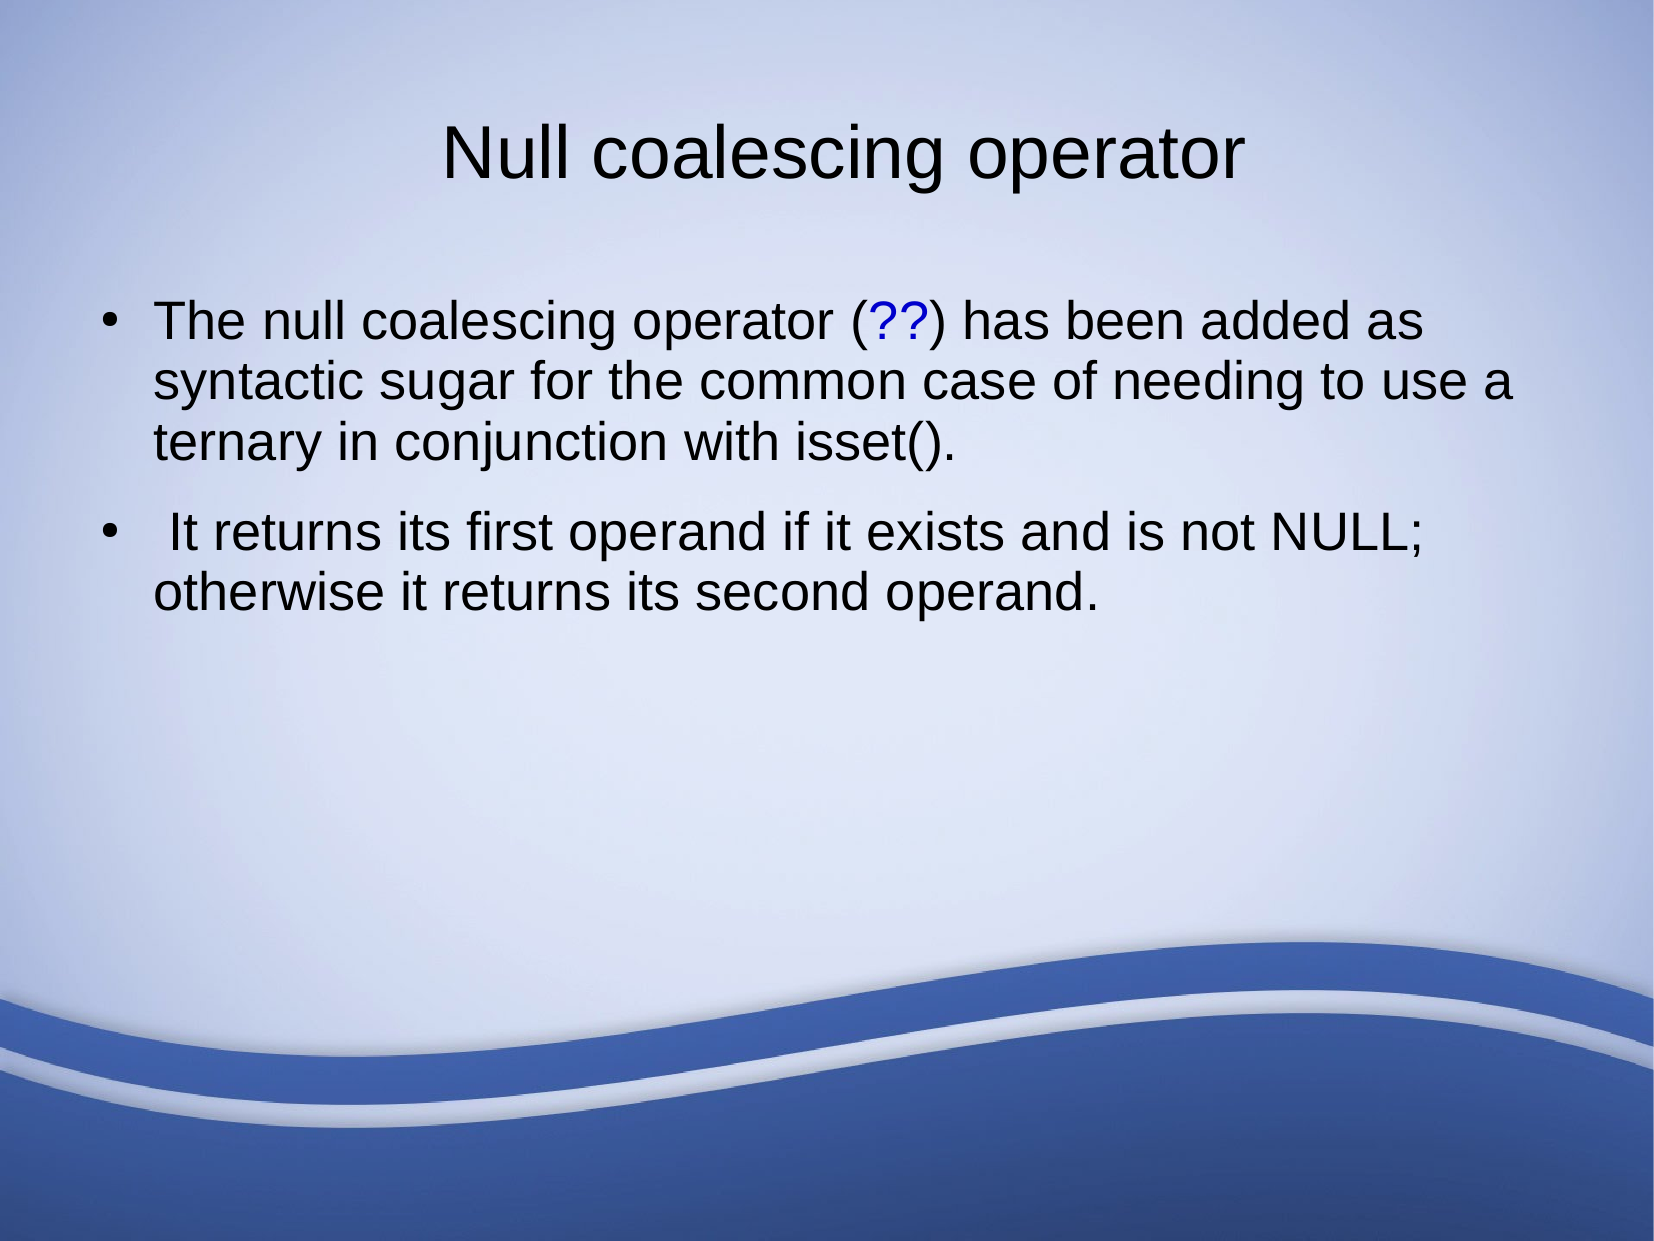

# Null coalescing operator
The null coalescing operator (??) has been added as syntactic sugar for the common case of needing to use a ternary in conjunction with isset().
 It returns its first operand if it exists and is not NULL; otherwise it returns its second operand.